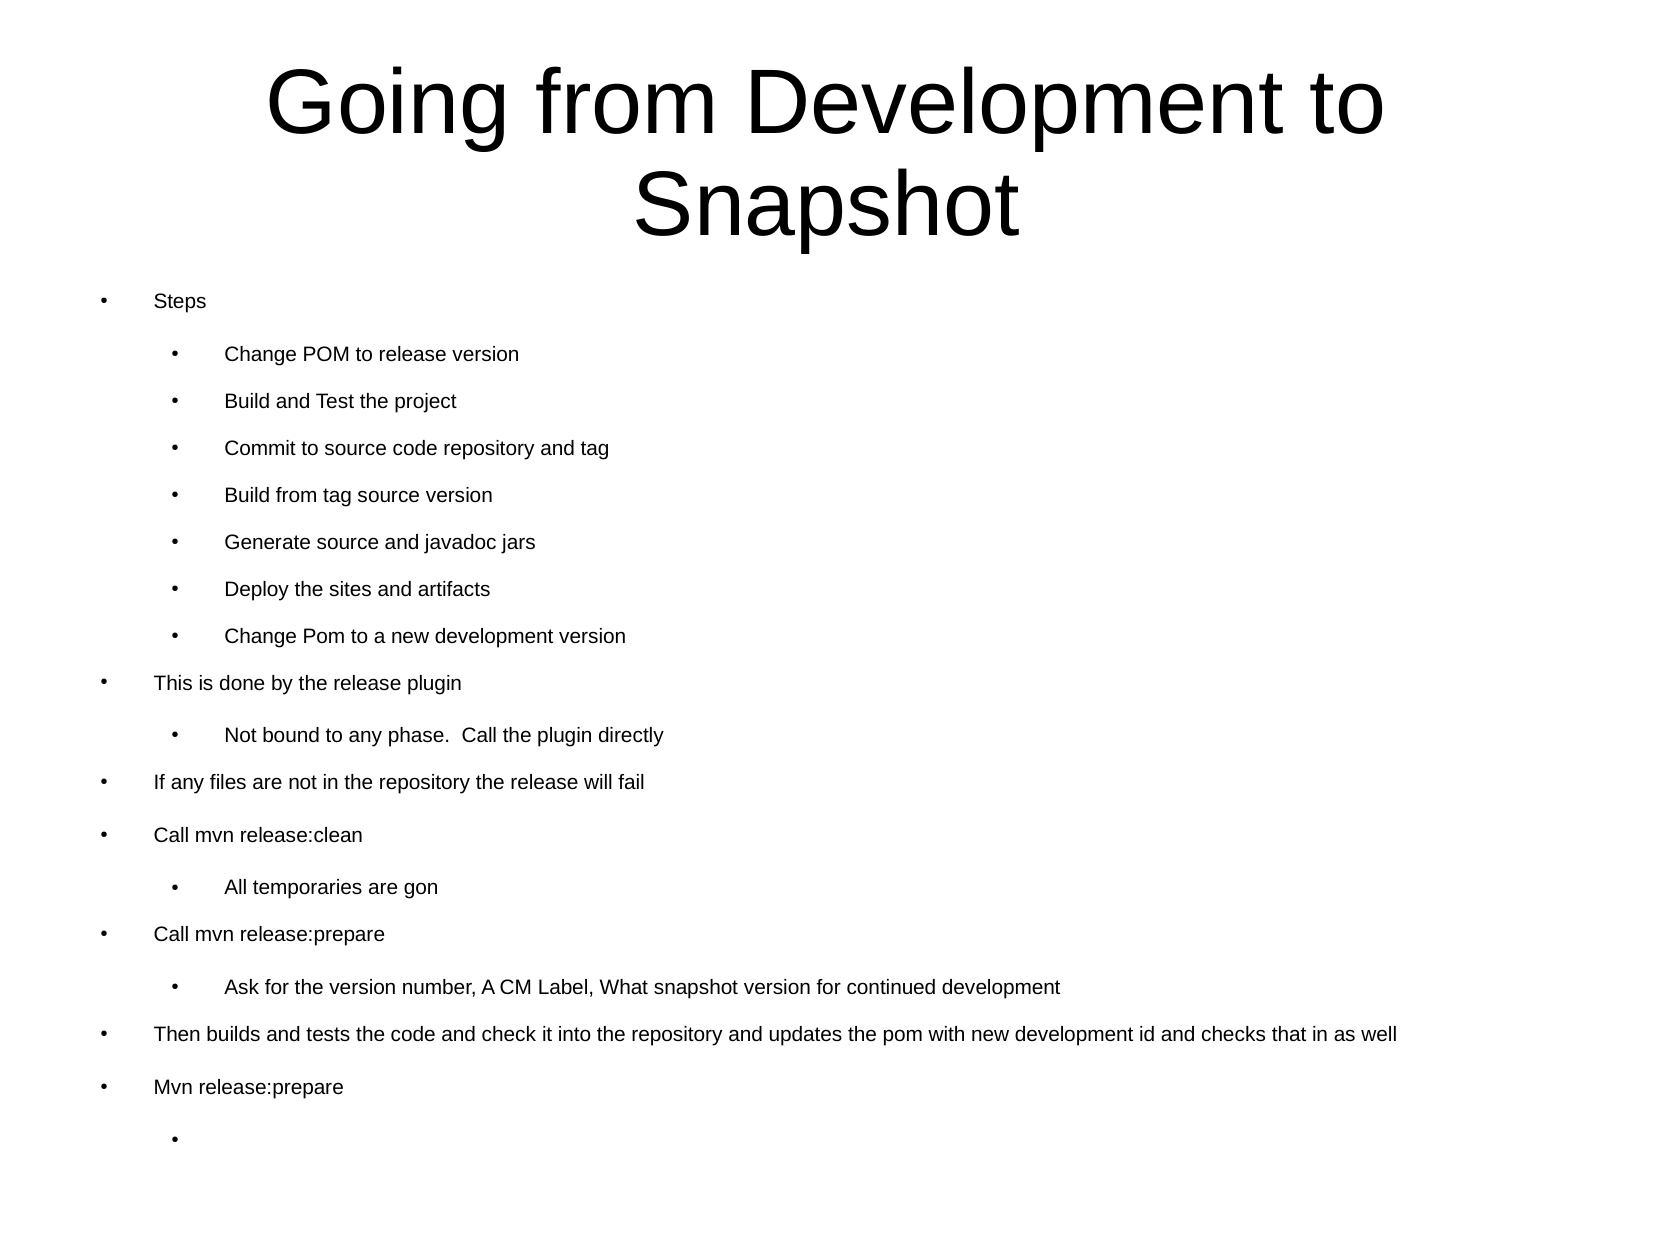

# Going from Development to Snapshot
Steps
Change POM to release version
Build and Test the project
Commit to source code repository and tag
Build from tag source version
Generate source and javadoc jars
Deploy the sites and artifacts
Change Pom to a new development version
This is done by the release plugin
Not bound to any phase. Call the plugin directly
If any files are not in the repository the release will fail
Call mvn release:clean
All temporaries are gon
Call mvn release:prepare
Ask for the version number, A CM Label, What snapshot version for continued development
Then builds and tests the code and check it into the repository and updates the pom with new development id and checks that in as well
Mvn release:prepare